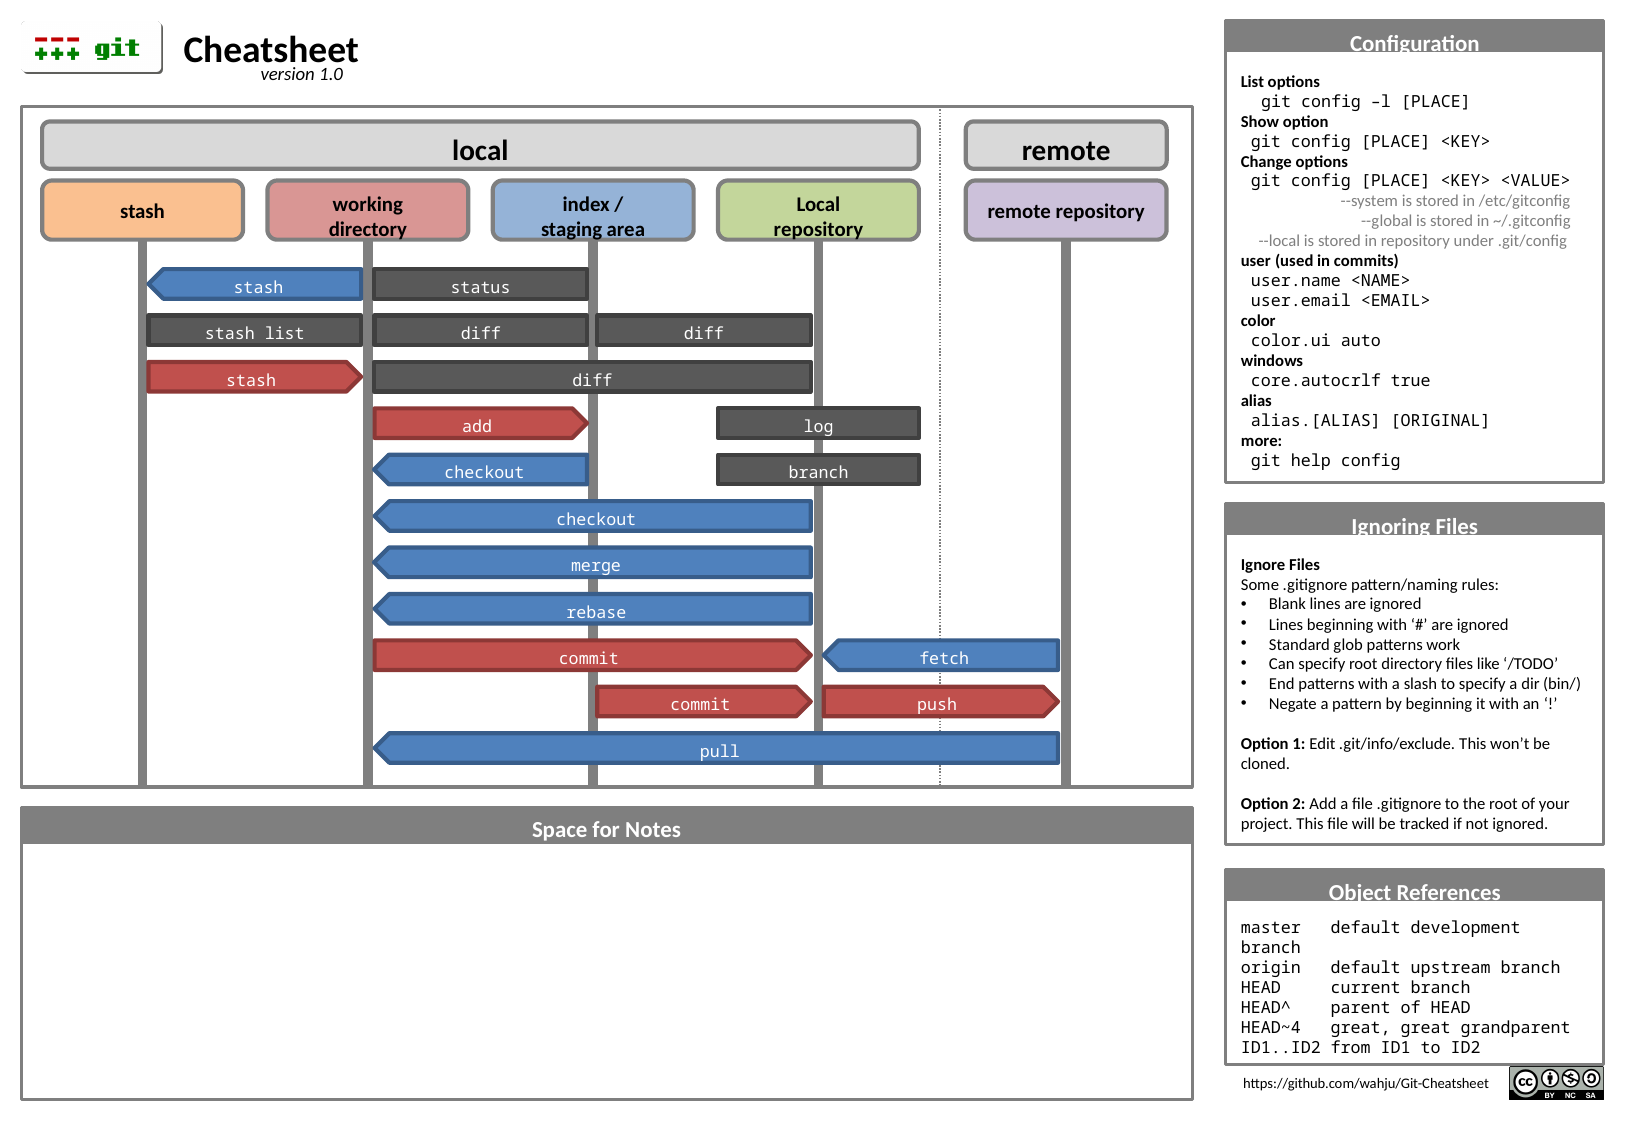

Cheatsheet
List options
 git config –l [PLACE]
Show option
 git config [PLACE] <KEY>
Change options
 git config [PLACE] <KEY> <VALUE>
--system is stored in /etc/gitconfig
--global is stored in ~/.gitconfig
--local is stored in repository under .git/config
user (used in commits)
 user.name <NAME>
 user.email <EMAIL>
color
 color.ui auto
windows
 core.autocrlf true
alias
 alias.[ALIAS] [ORIGINAL]
more:
 git help config
Configuration
version 1.0
local
remote
stash
working
directory
index /
staging area
Local
repository
remote repository
stash
status
stash list
diff
diff
stash
diff
add
log
checkout
branch
checkout
Ignore Files
Some .gitignore pattern/naming rules:
Blank lines are ignored
Lines beginning with ‘#’ are ignored
Standard glob patterns work
Can specify root directory files like ‘/TODO’
End patterns with a slash to specify a dir (bin/)
Negate a pattern by beginning it with an ‘!’
Option 1: Edit .git/info/exclude. This won’t be cloned.
Option 2: Add a file .gitignore to the root of your project. This file will be tracked if not ignored.
Ignoring Files
merge
rebase
commit
fetch
commit
push
pull
Space for Notes
master default development branch
origin default upstream branch
HEAD current branch
HEAD^ parent of HEAD
HEAD~4 great, great grandparent
ID1..ID2 from ID1 to ID2
Object References
https://github.com/wahju/Git-Cheatsheet